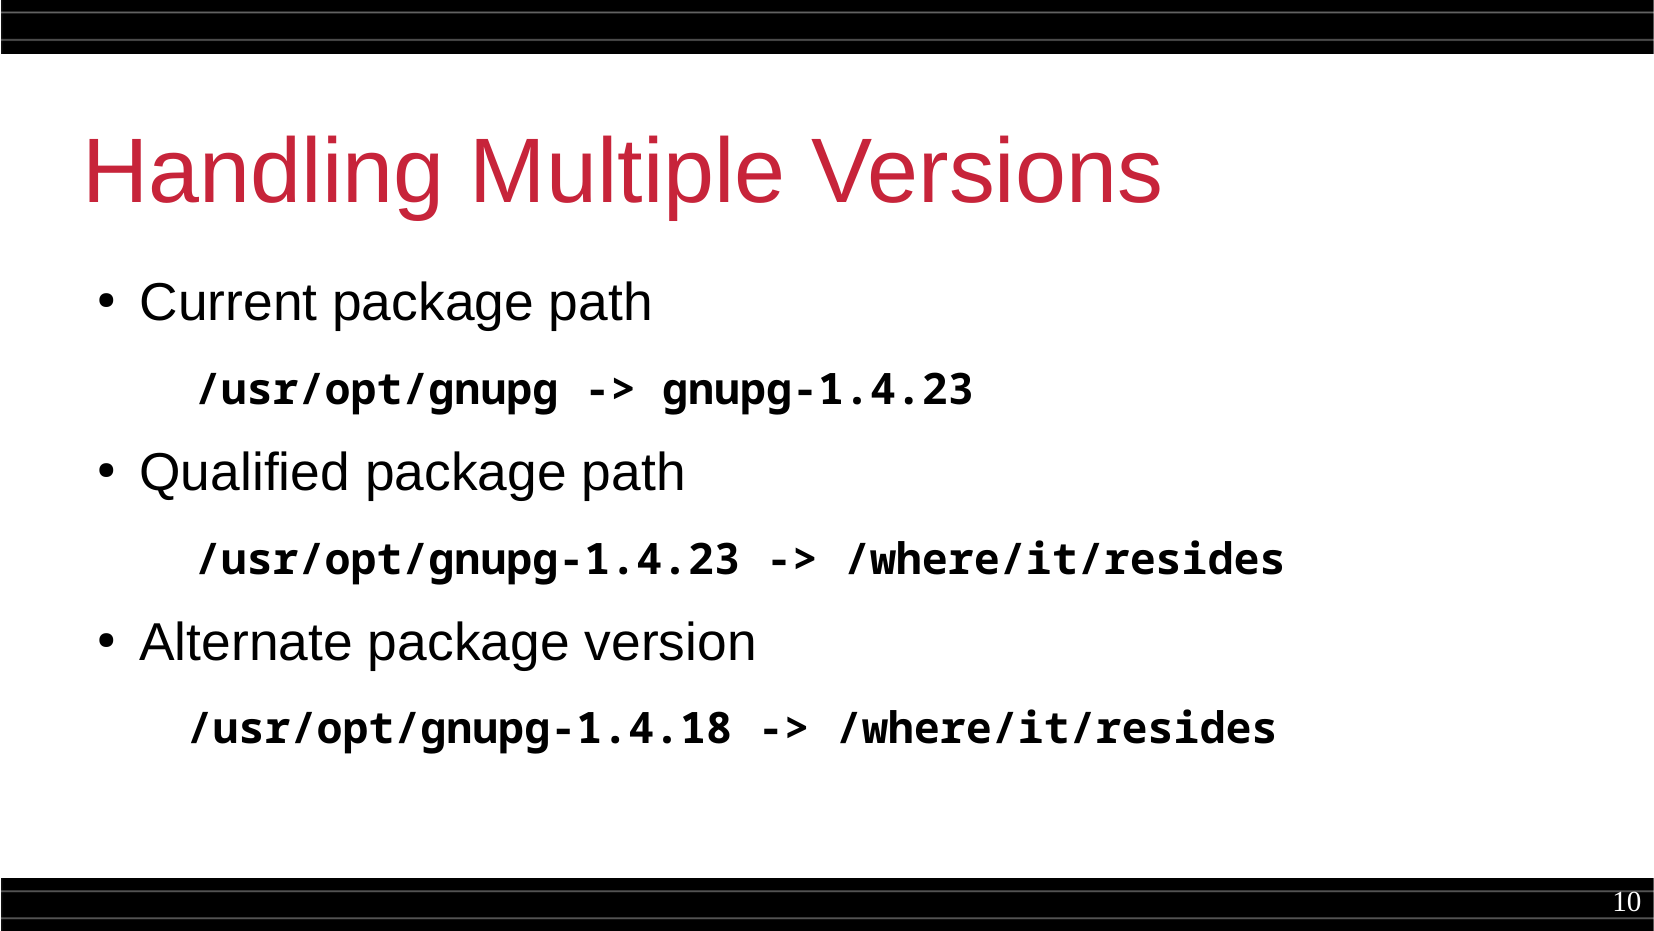

# Handling Multiple Versions
Current package path
 /usr/opt/gnupg -> gnupg-1.4.23
Qualified package path
 /usr/opt/gnupg-1.4.23 -> /where/it/resides
Alternate package version
 /usr/opt/gnupg-1.4.18 -> /where/it/resides